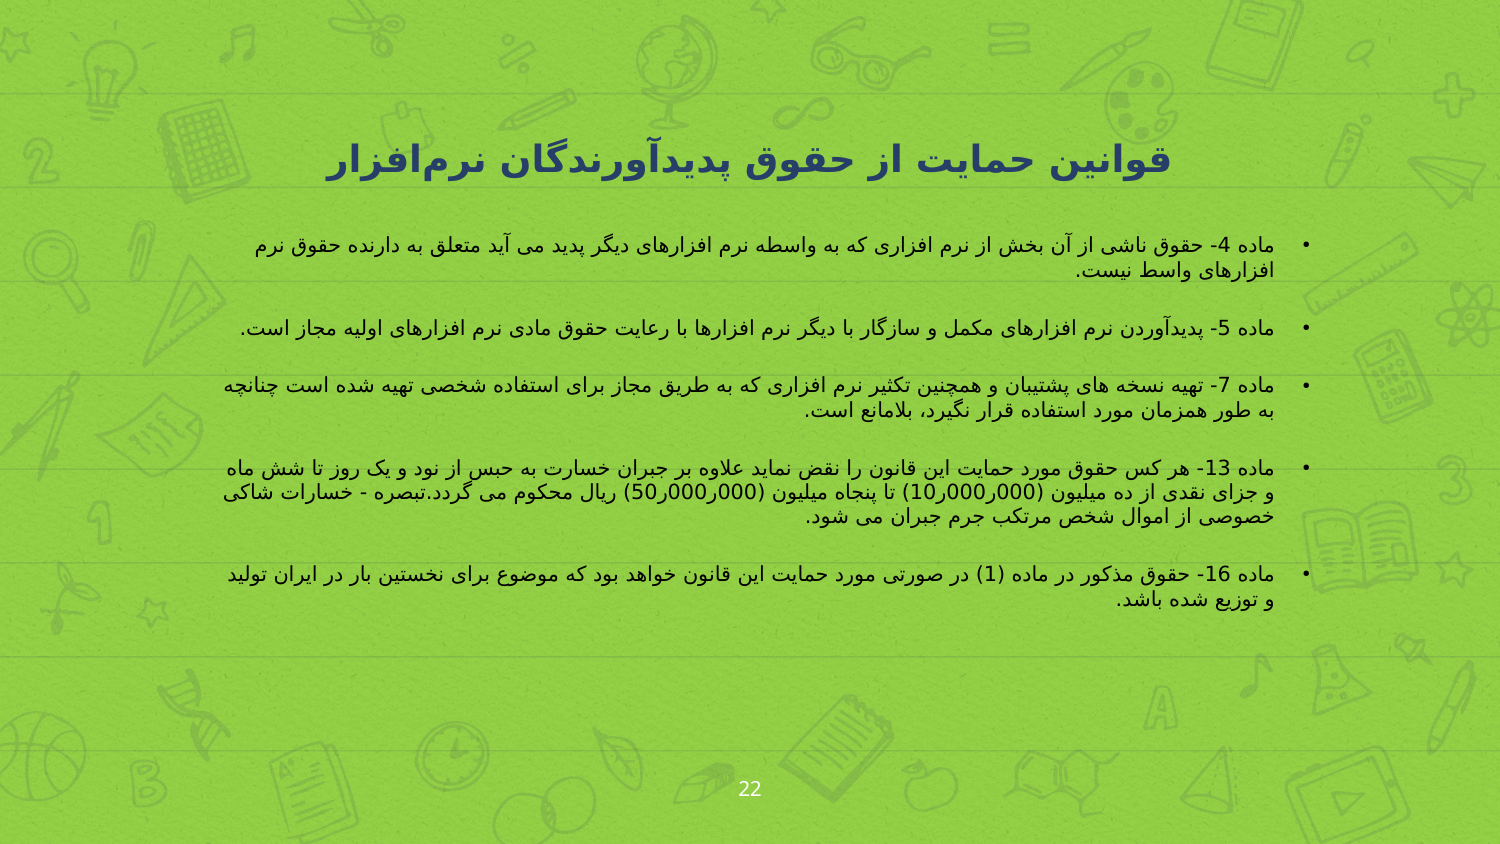

# قوانین حمایت از حقوق پدیدآورندگان نرم‌افزار
ماده 4- حقوق ناشی از آن بخش از نرم افزاری که به واسطه نرم افزارهای دیگر پدید می آید متعلق به دارنده حقوق نرم افزارهای واسط نیست.
ماده 5- پدیدآوردن نرم افزارهای مکمل و سازگار با دیگر نرم افزارها با رعایت حقوق مادی نرم افزارهای اولیه مجاز است.
ماده 7- تهیه نسخه های پشتیبان و همچنین تکثیر نرم افزاری که به طریق مجاز برای استفاده شخصی تهیه شده است چنانچه به طور همزمان مورد استفاده قرار نگیرد، بلامانع است.
ماده 13- هر کس حقوق مورد حمایت این قانون را نقض نماید علاوه بر جبران خسارت به حبس از نود و یک روز تا شش ماه و جزای نقدی از ده میلیون (000ر000ر10) تا پنجاه میلیون (000ر000ر50) ریال محکوم می گردد.تبصره - خسارات شاکی خصوصی از اموال شخص مرتکب جرم جبران می شود.
ماده 16- حقوق مذکور در ماده (1) در صورتی مورد حمایت این قانون خواهد بود که موضوع برای نخستین بار در ایران تولید و توزیع شده باشد.